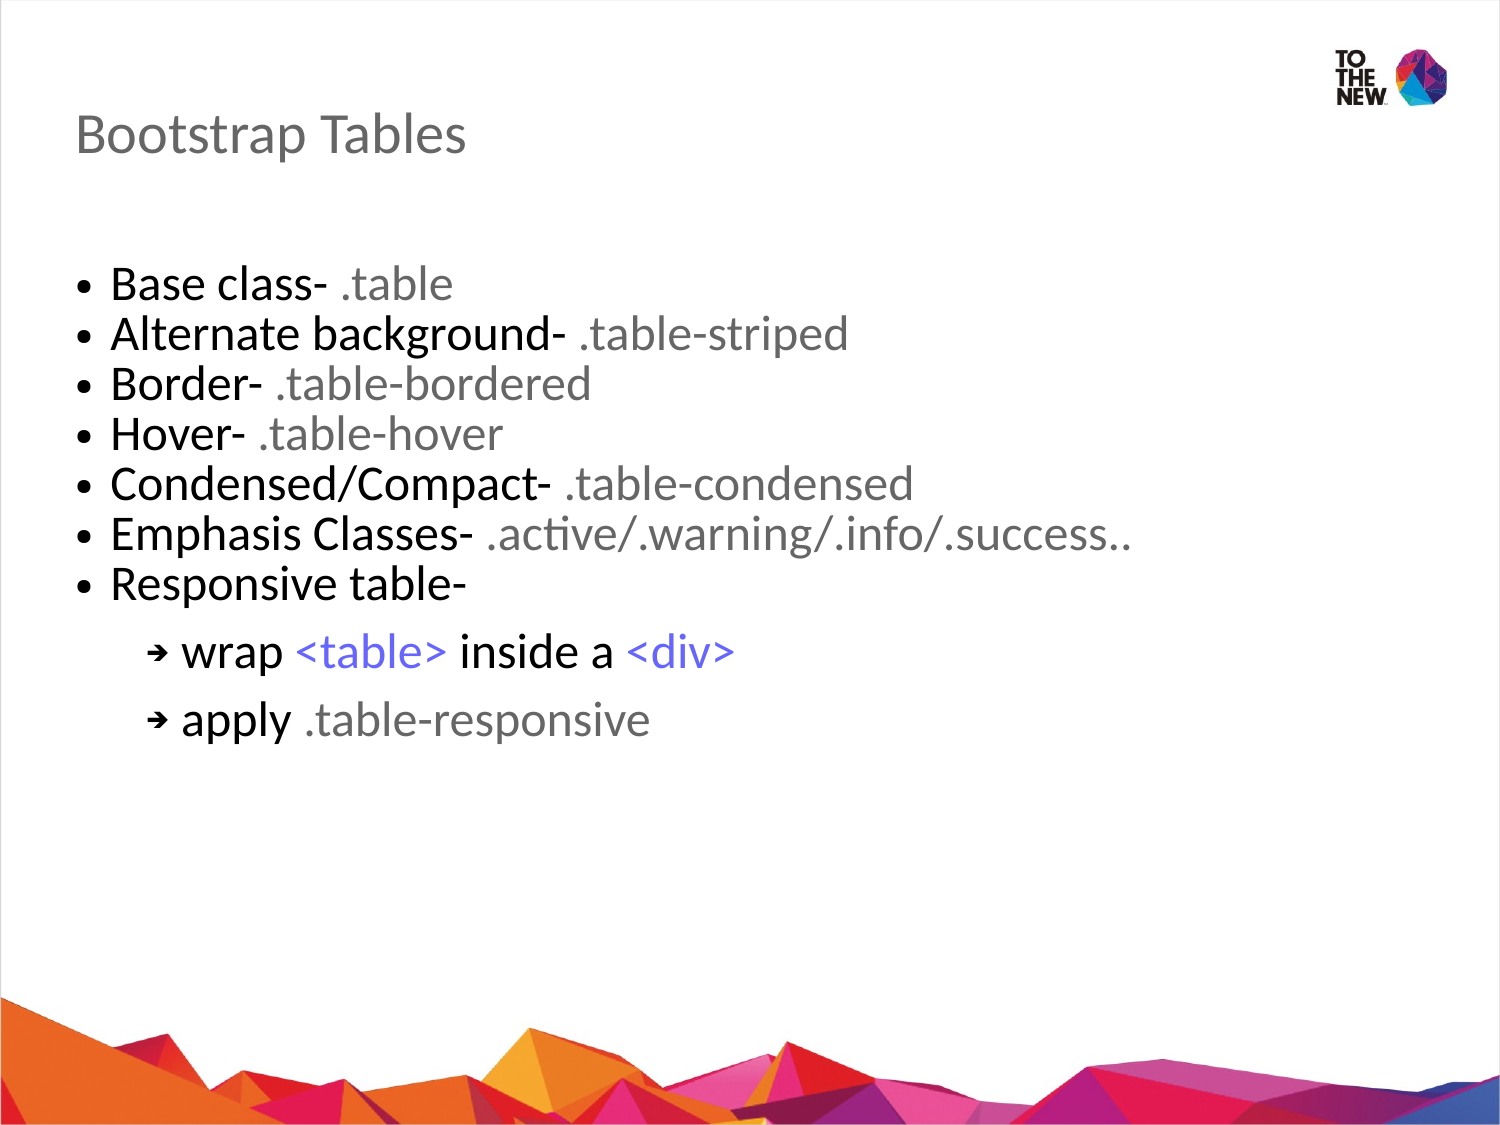

# Bootstrap Tables
Base class- .table
Alternate background- .table-striped
Border- .table-bordered
Hover- .table-hover
Condensed/Compact- .table-condensed
Emphasis Classes- .active/.warning/.info/.success..
Responsive table-
wrap <table> inside a <div>
apply .table-responsive